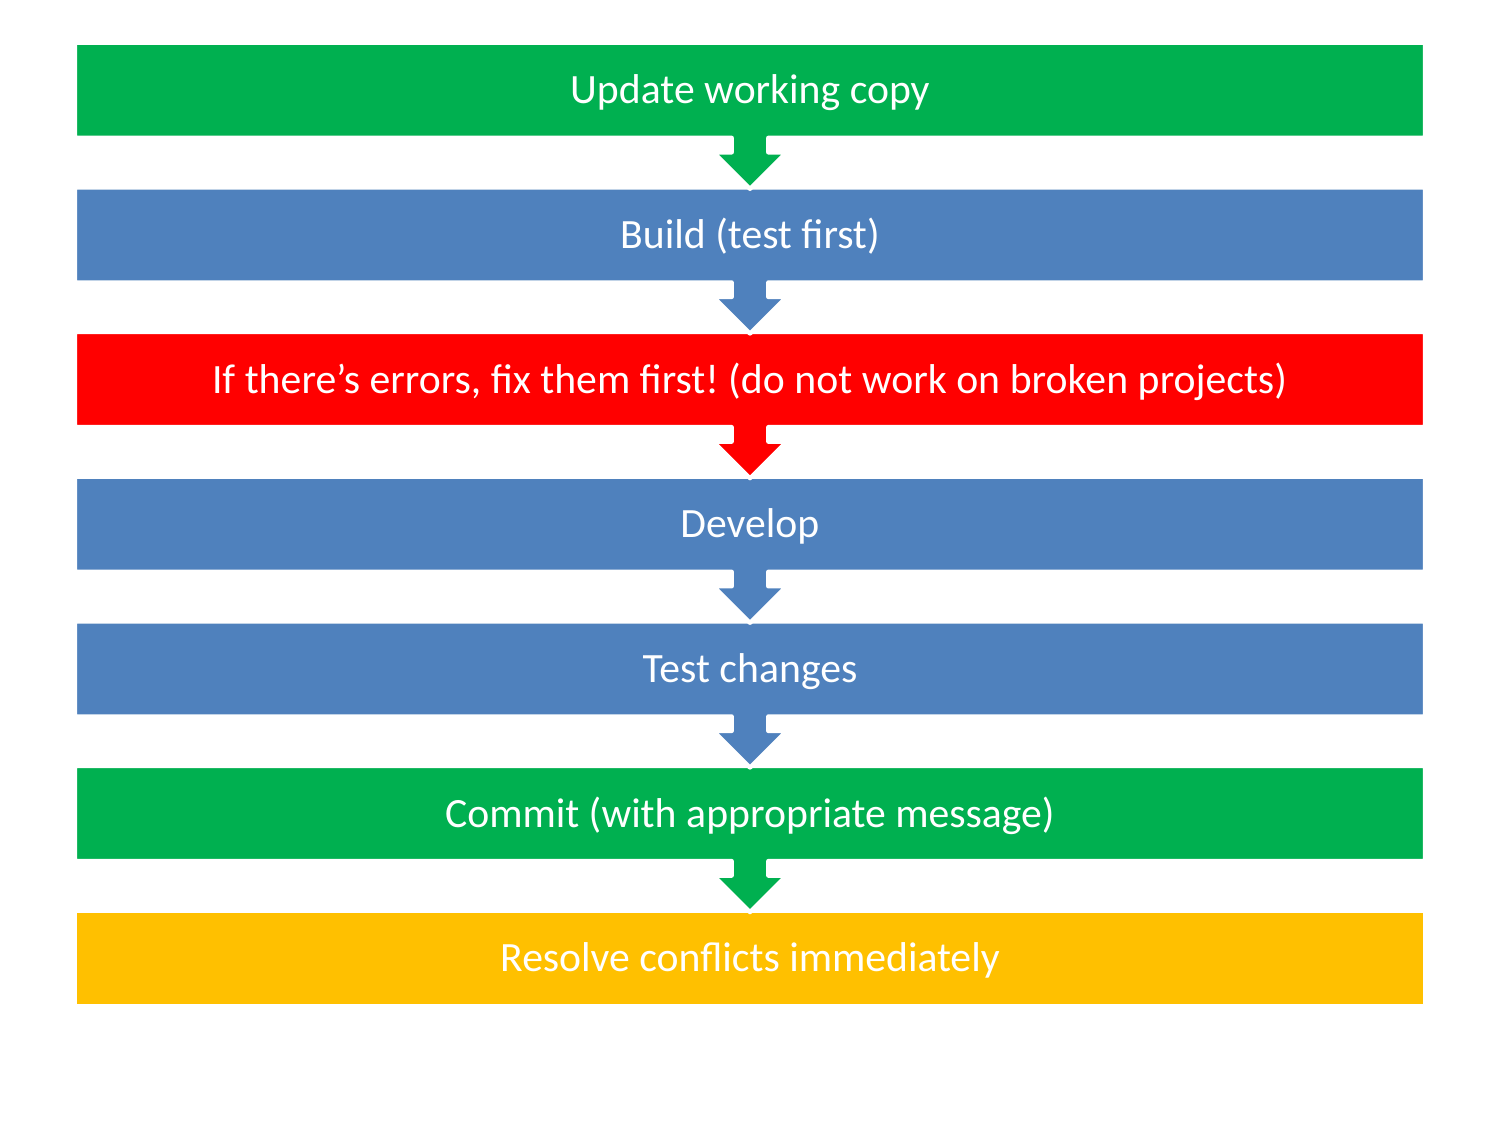

Update working copy
Build (test first)
If there’s errors, fix them first! (do not work on broken projects)
Develop
Test changes
Commit (with appropriate message)
Resolve conflicts immediately